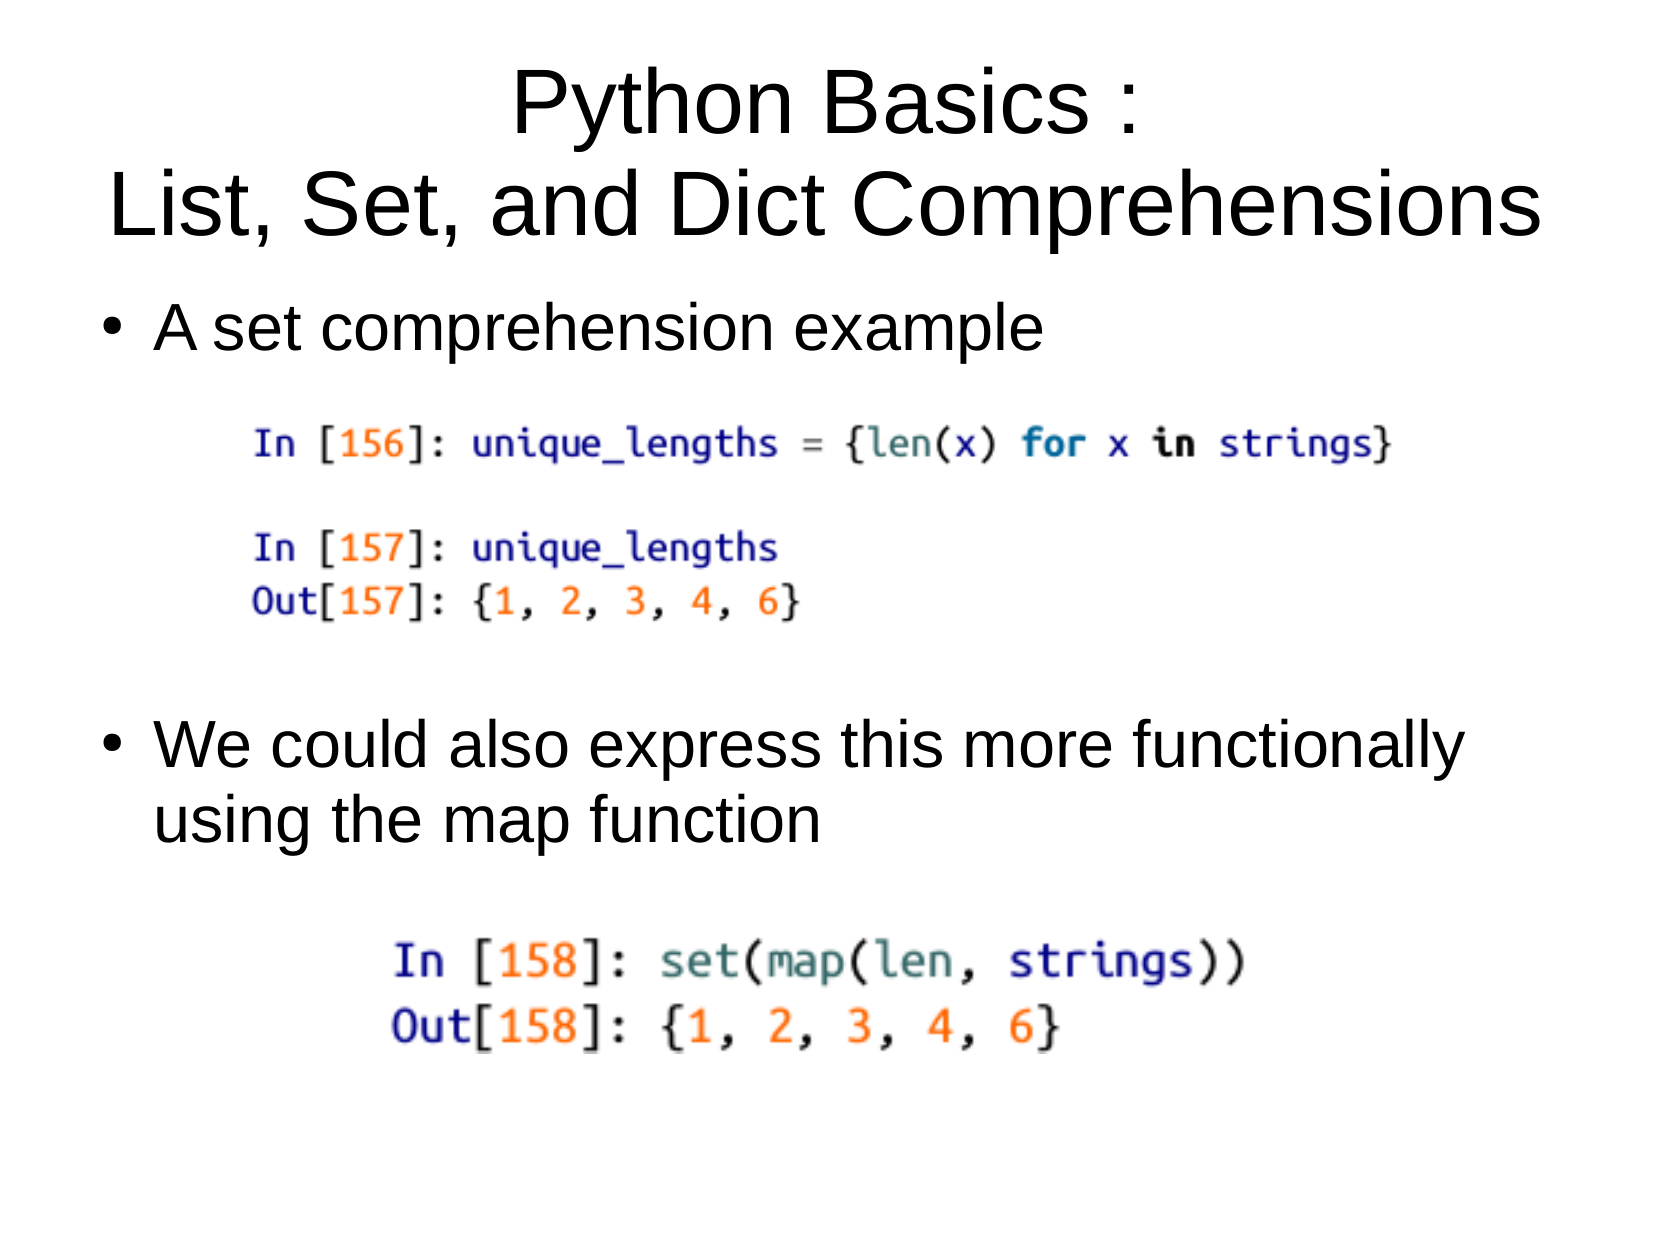

# Python Basics : List, Set, and Dict Comprehensions
A set comprehension example
We could also express this more functionally using the map function